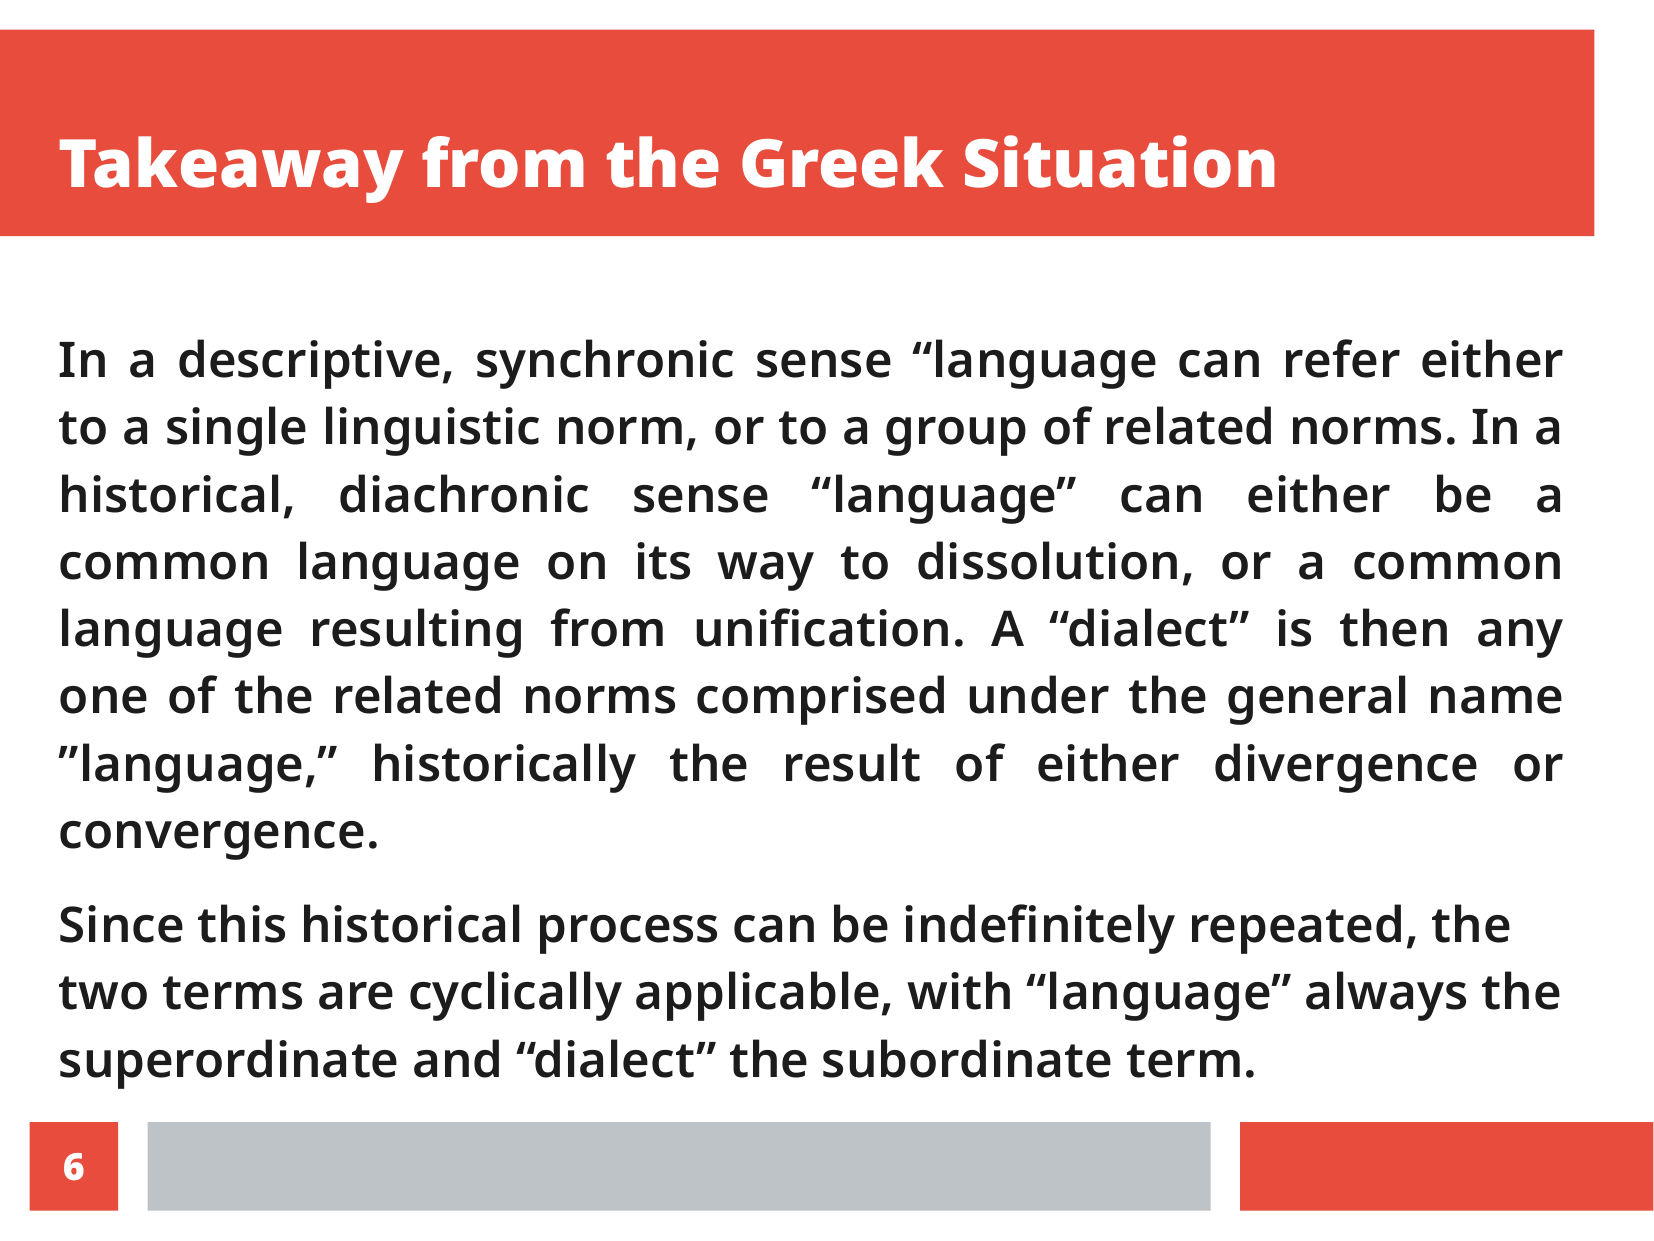

# Takeaway from the Greek Situation
In a descriptive, synchronic sense “language can refer either to a single linguistic norm, or to a group of related norms. In a historical, diachronic sense “language” can either be a common language on its way to dissolution, or a common language resulting from unification. A “dialect” is then any one of the related norms comprised under the general name ”language,” historically the result of either divergence or convergence.
Since this historical process can be indefinitely repeated, the two terms are cyclically applicable, with “language” always the superordinate and “dialect” the subordinate term.
6